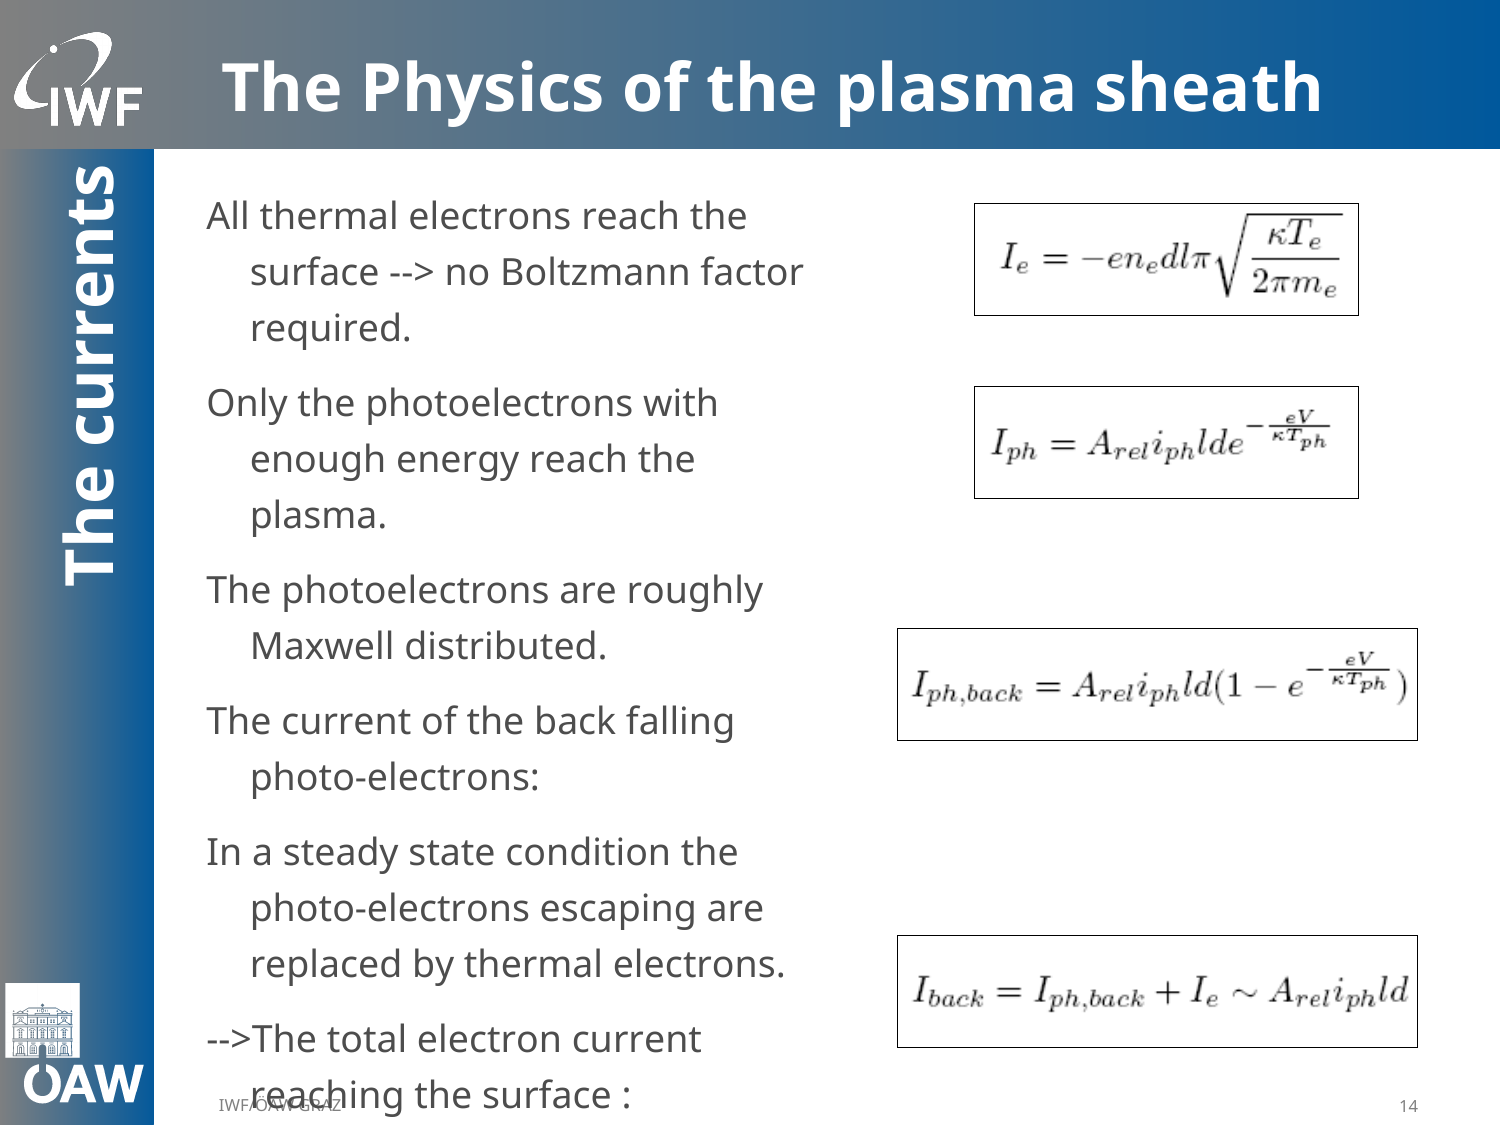

The Physics of the plasma sheath
# All thermal electrons reach the surface --> no Boltzmann factor required.
Only the photoelectrons with enough energy reach the plasma.
The photoelectrons are roughly Maxwell distributed.
The current of the back falling photo-electrons:
In a steady state condition the photo-electrons escaping are replaced by thermal electrons.
-->The total electron current reaching the surface :
The currents
IWF/ÖAW GRAZ
14